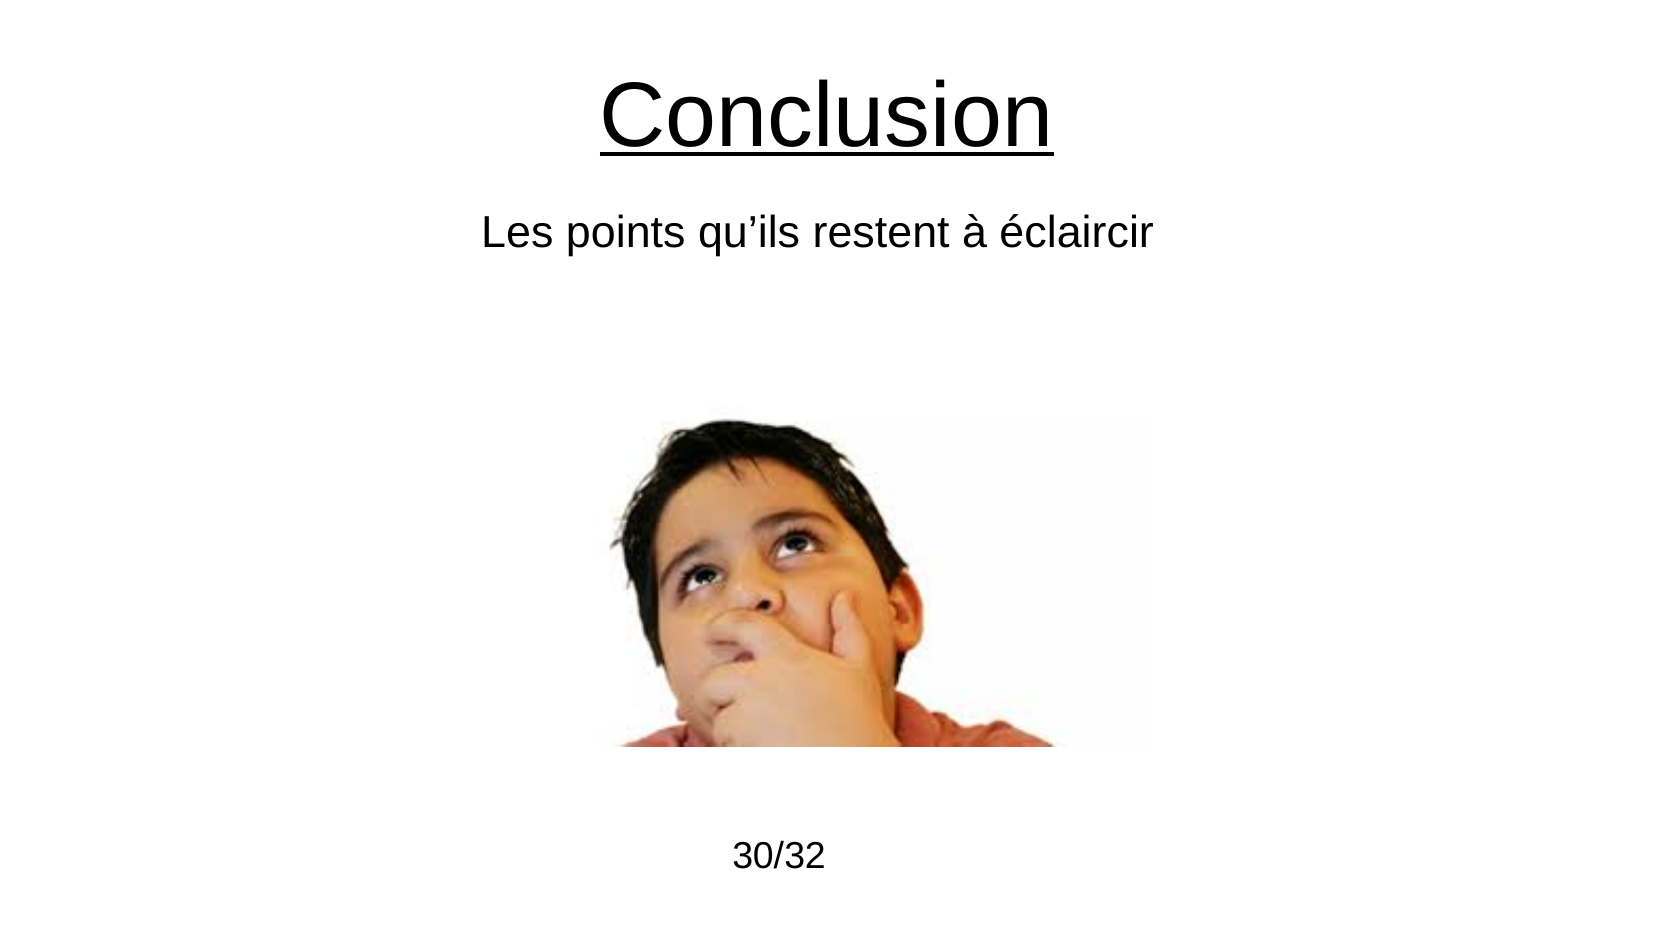

# Conclusion
Les points qu’ils restent à éclaircir